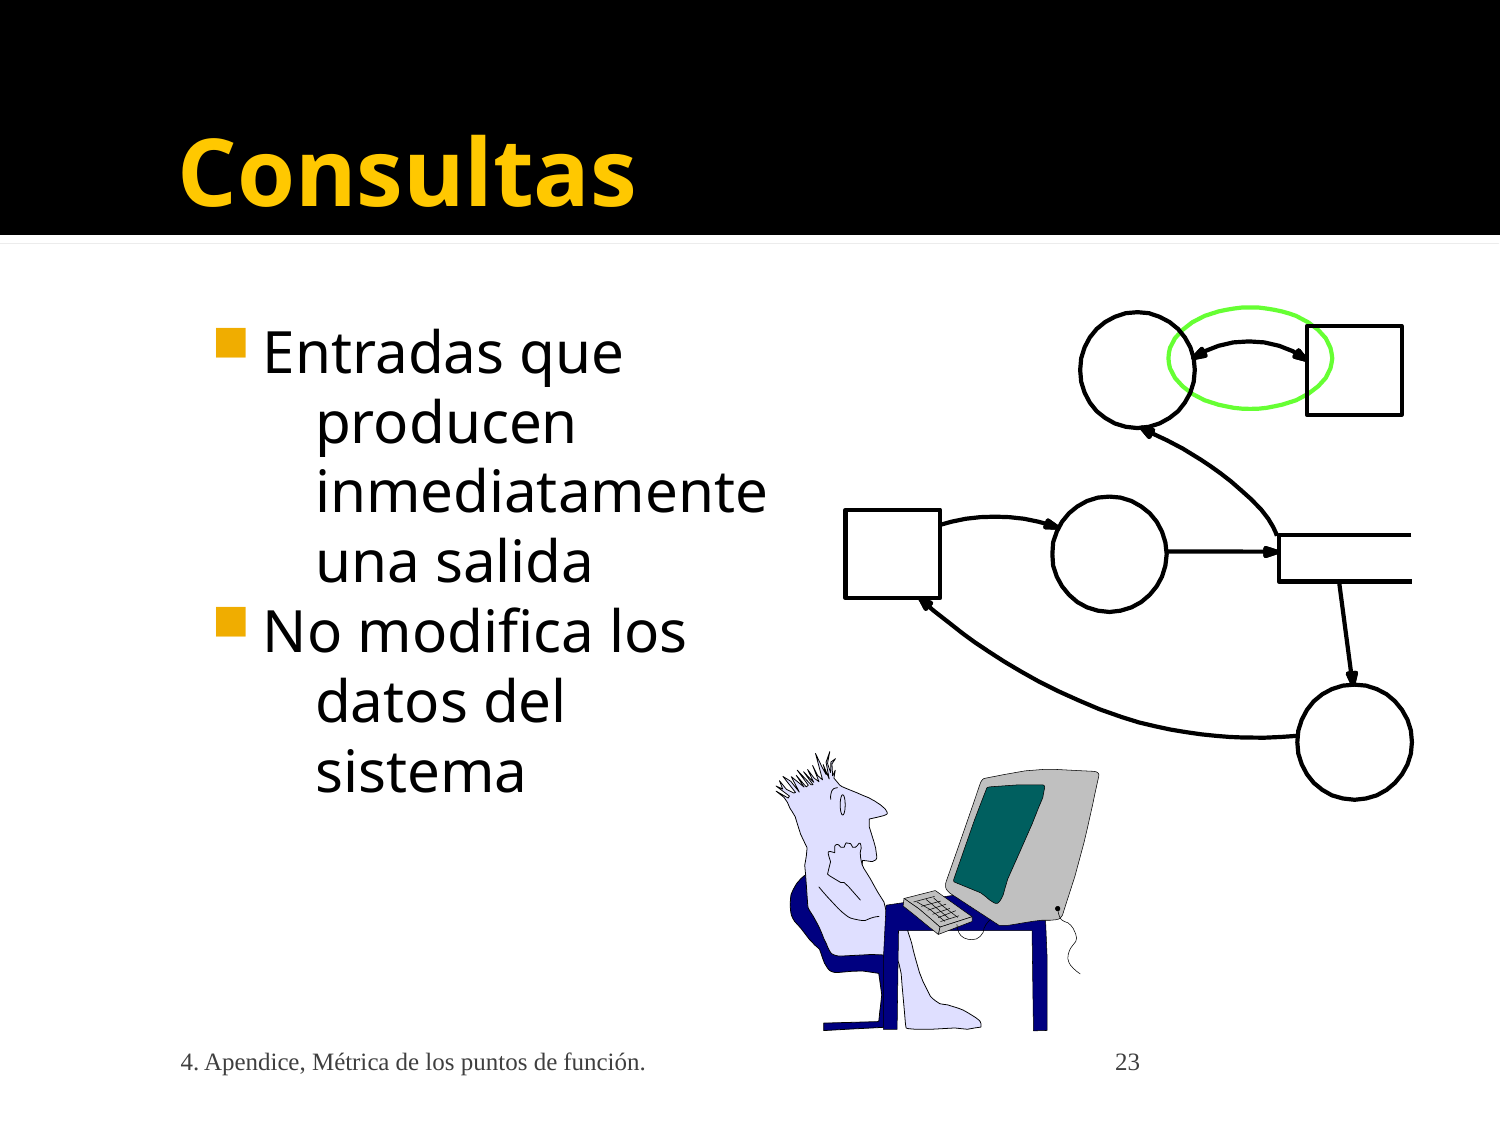

# Consultas
Entradas que producen inmediatamente una salida
No modifica los datos del sistema
4. Apendice, Métrica de los puntos de función.
23